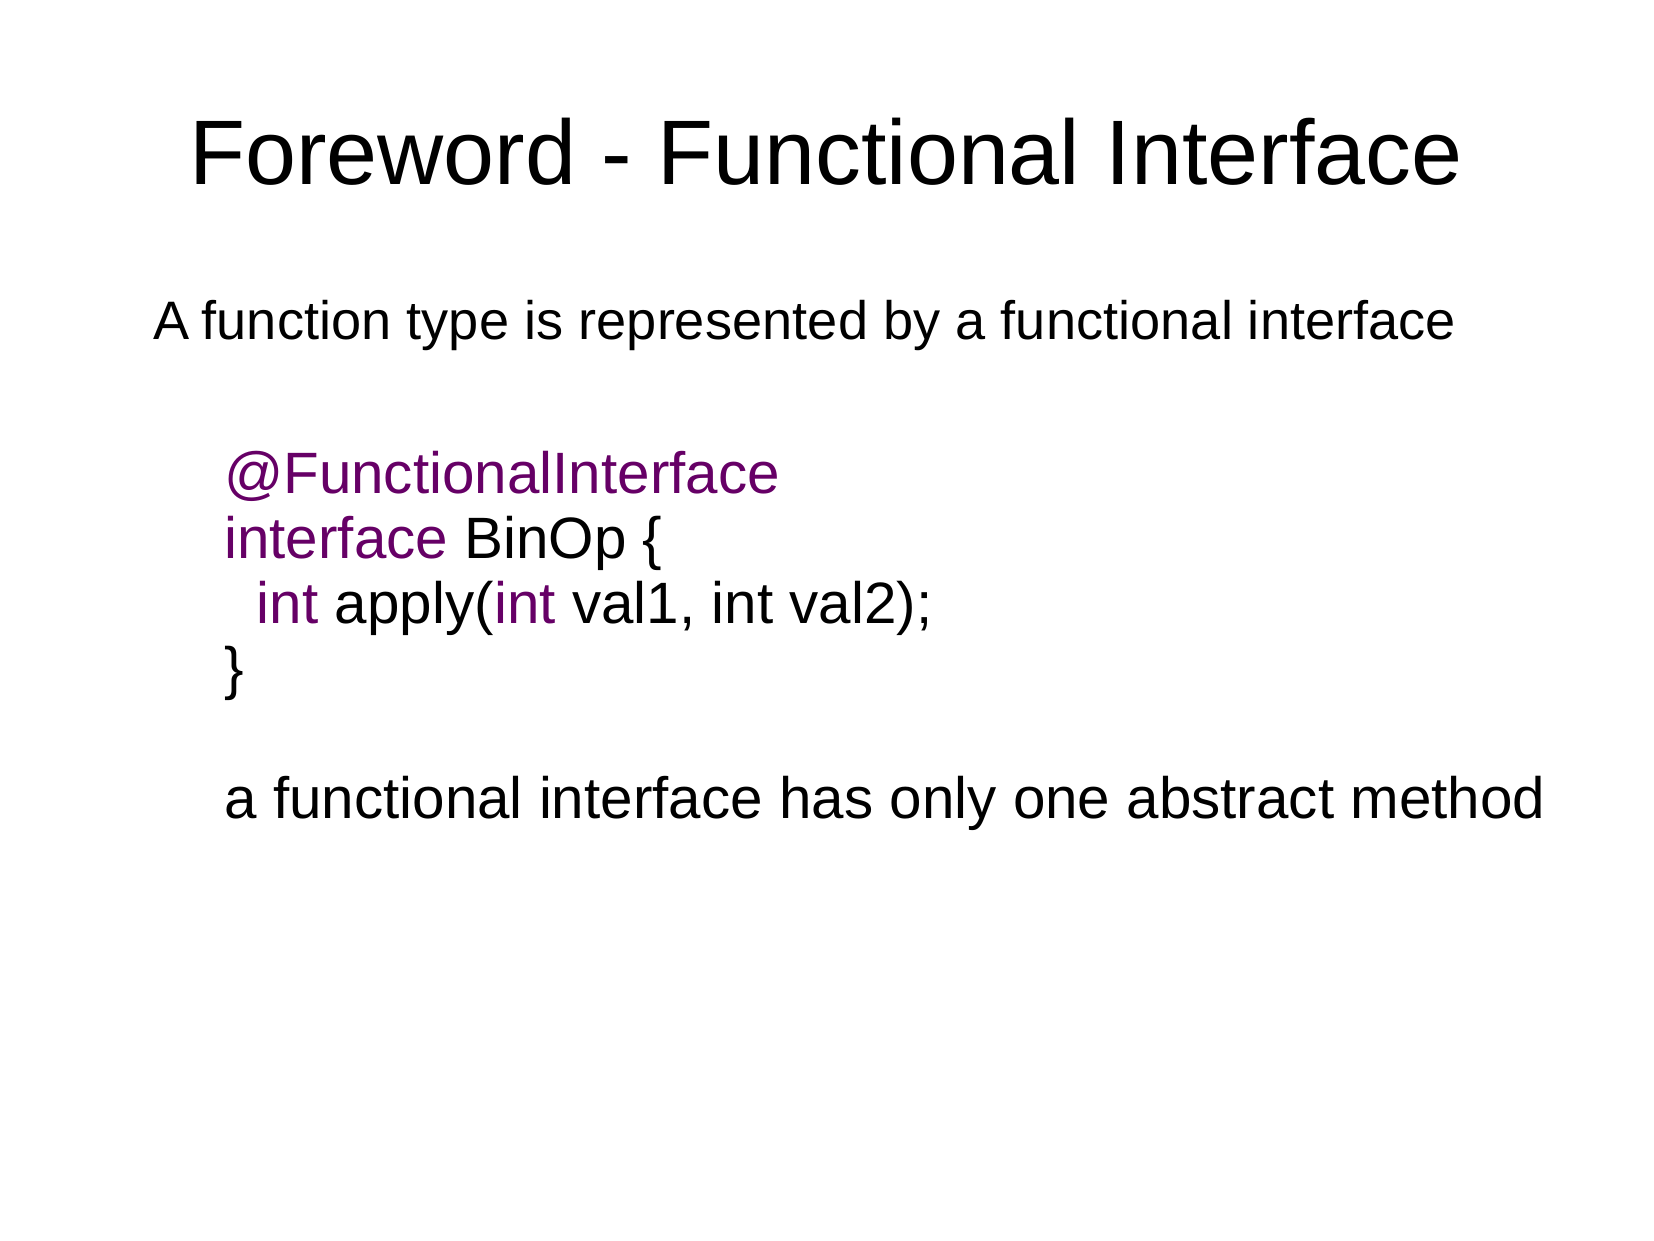

# Foreword - Functional Interface
A function type is represented by a functional interface
@FunctionalInterface
interface BinOp {
 int apply(int val1, int val2);
}
a functional interface has only one abstract method